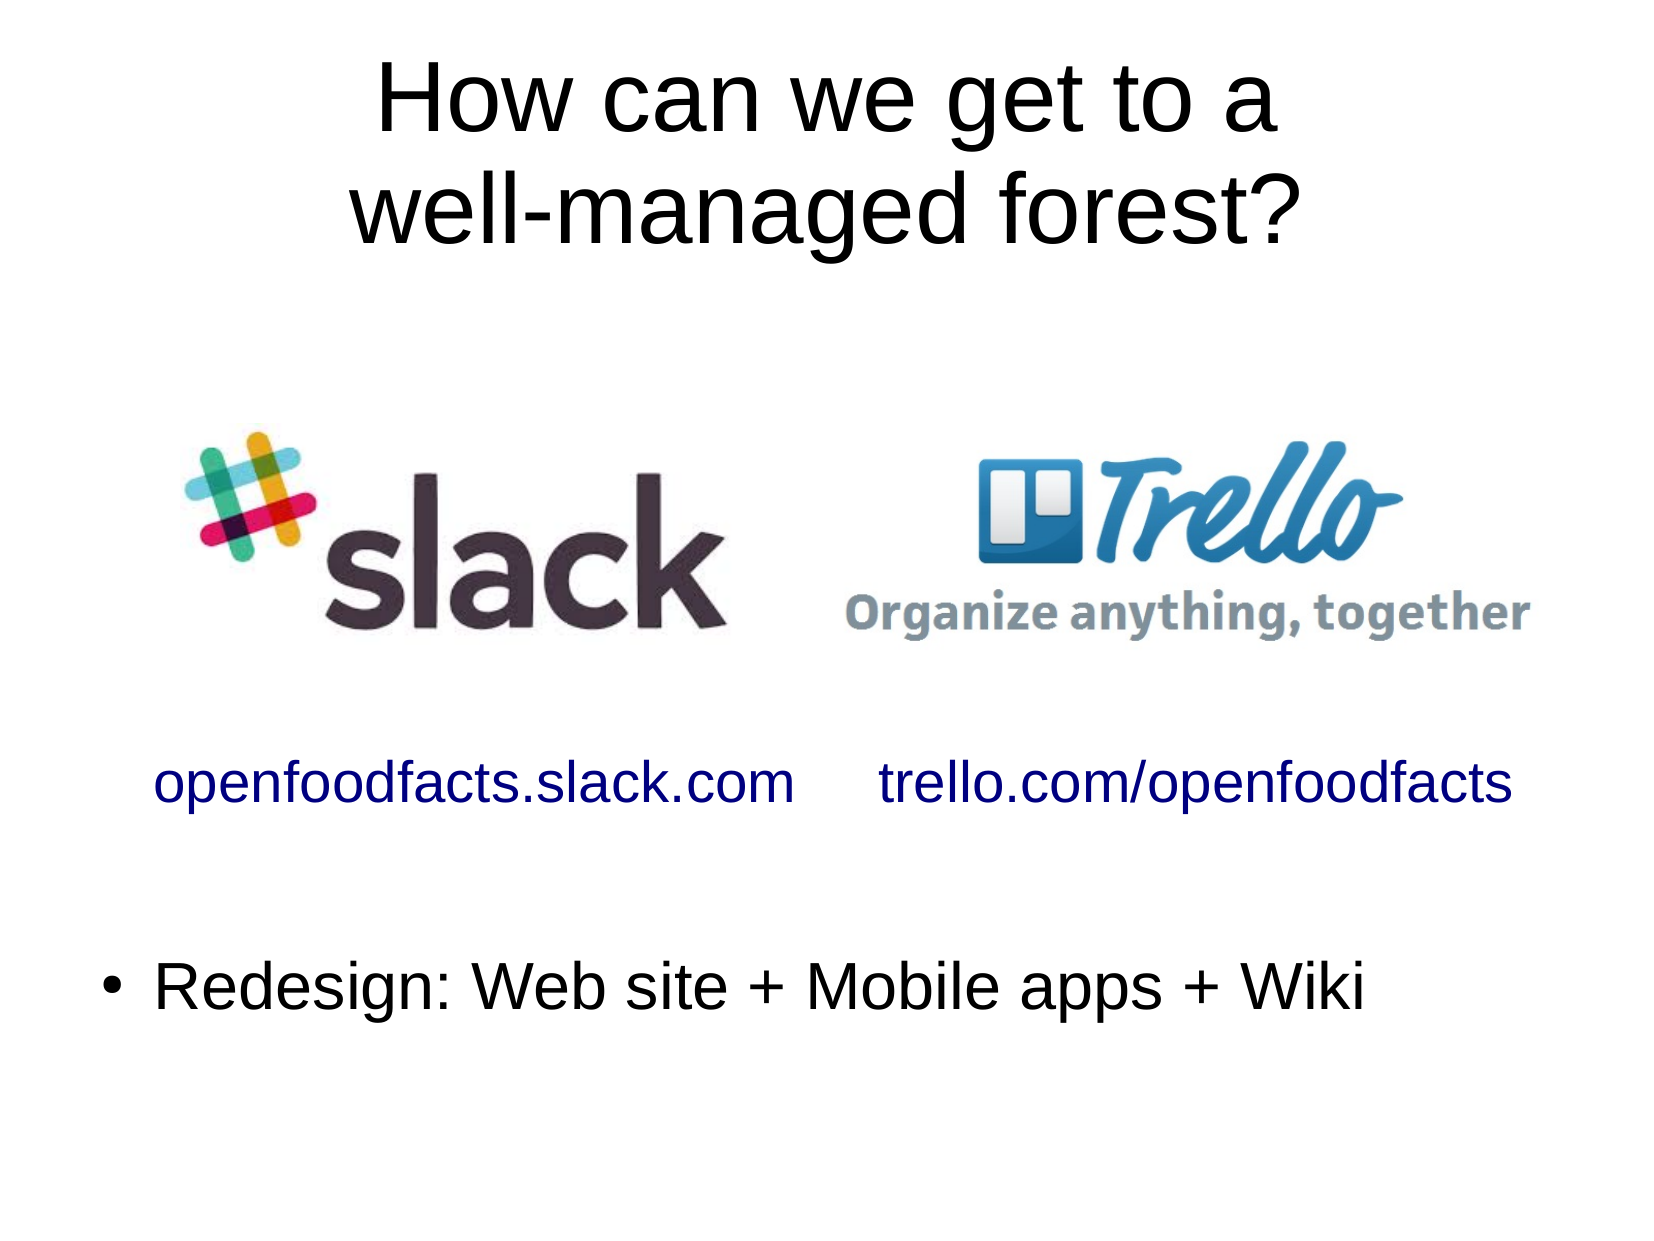

# How can we get to a well-managed forest?
openfoodfacts.slack.com trello.com/openfoodfacts
Redesign: Web site + Mobile apps + Wiki